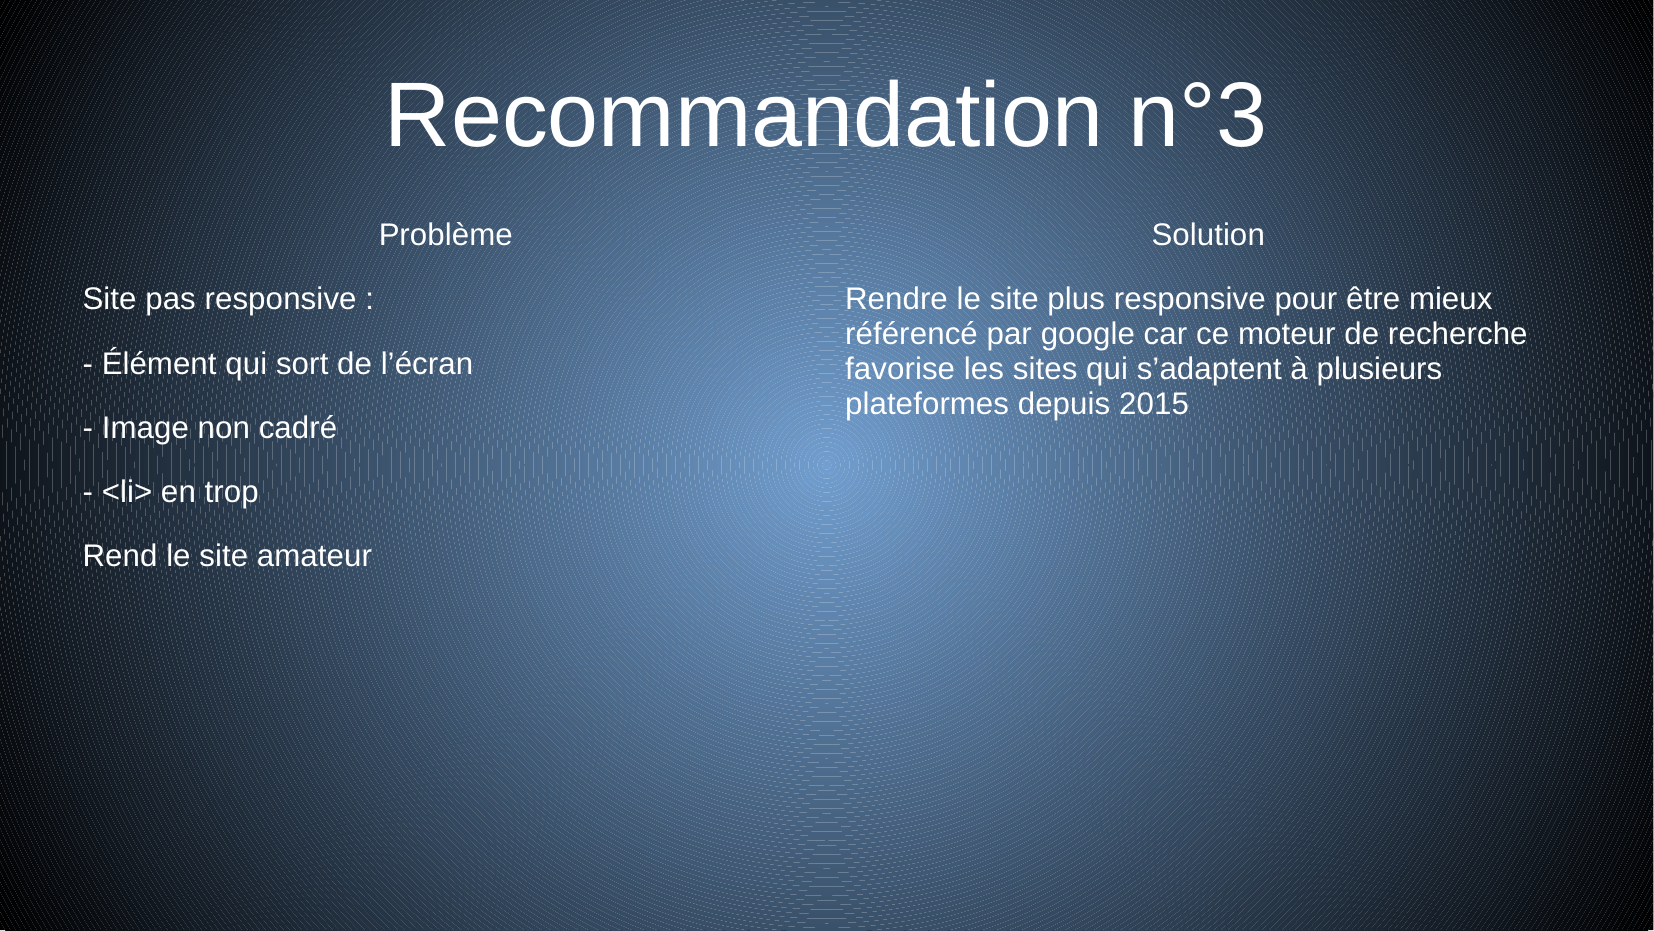

# Recommandation n°3
Problème
Site pas responsive :
- Élément qui sort de l’écran
- Image non cadré
- <li> en trop
Rend le site amateur
Solution
Rendre le site plus responsive pour être mieux référencé par google car ce moteur de recherche favorise les sites qui s’adaptent à plusieurs plateformes depuis 2015